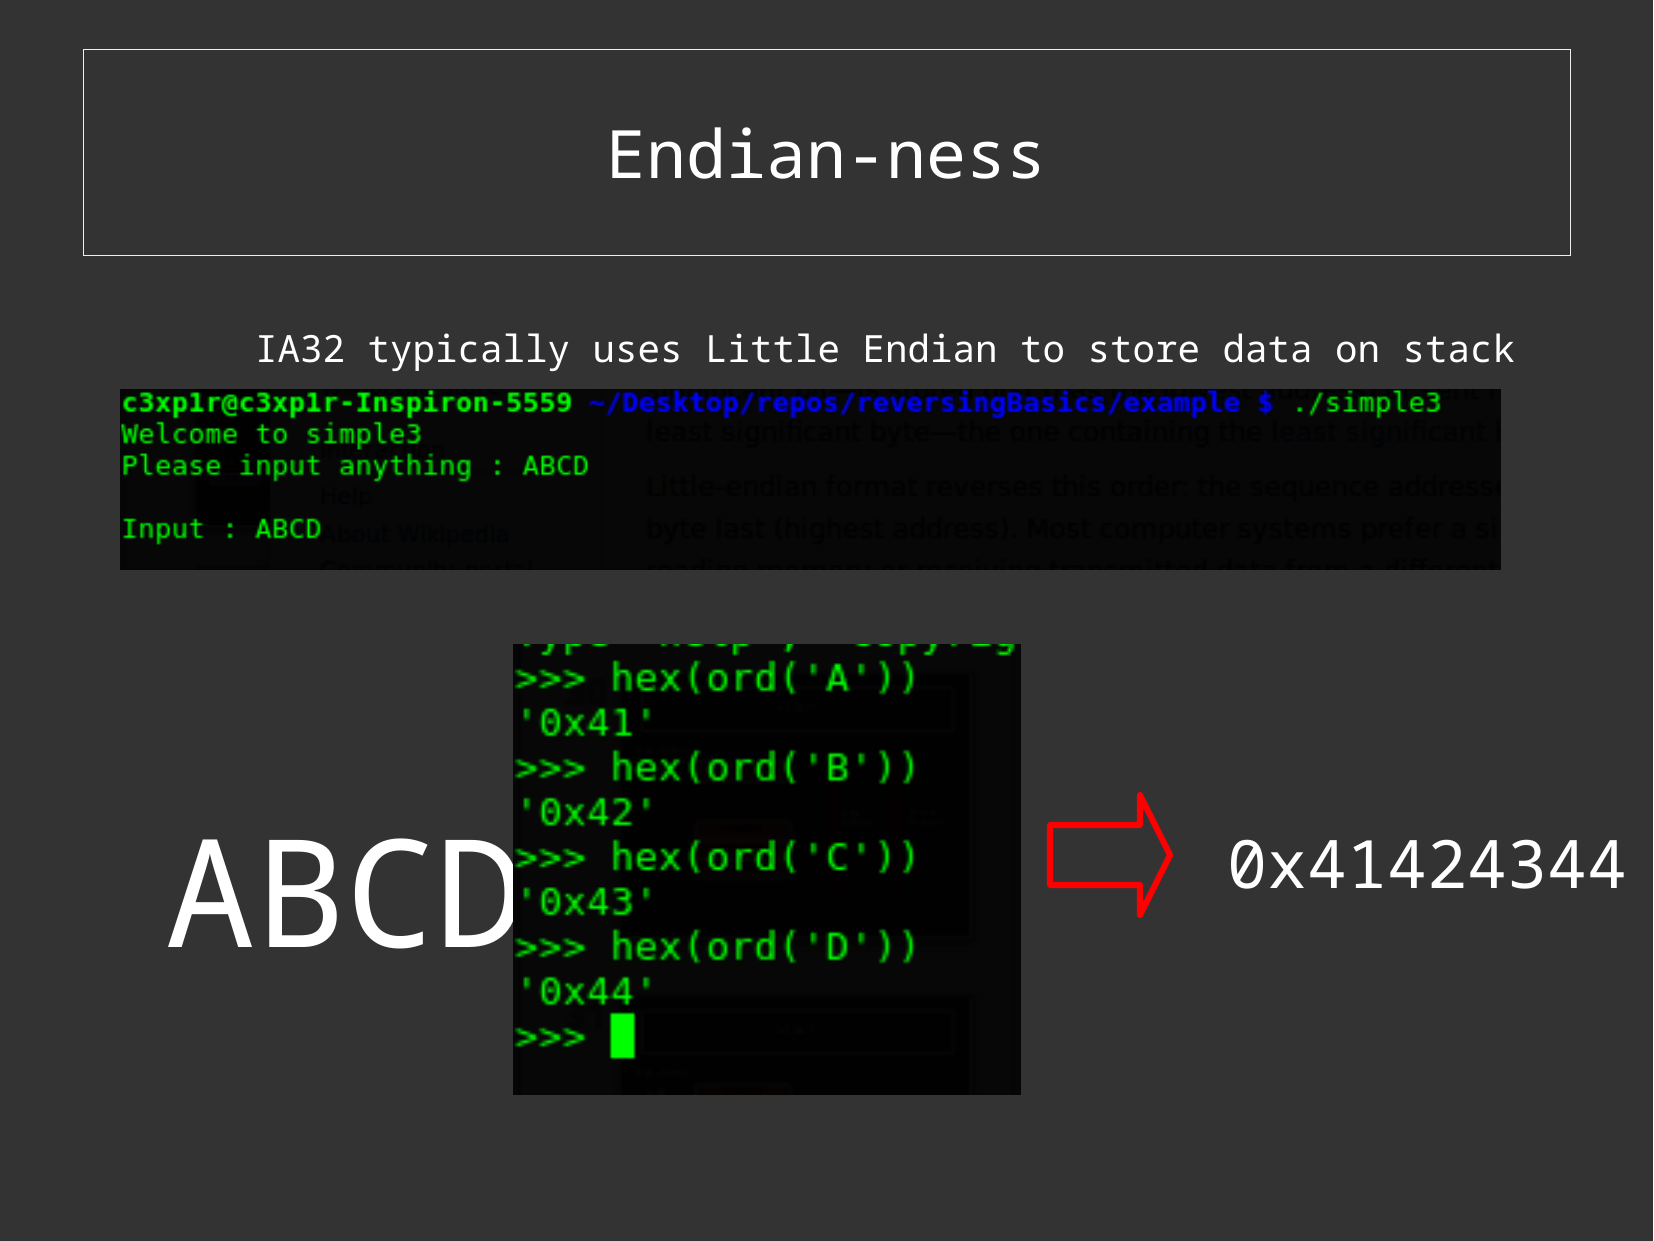

Endian-ness
IA32 typically uses Little Endian to store data on stack
ABCD
0x41424344